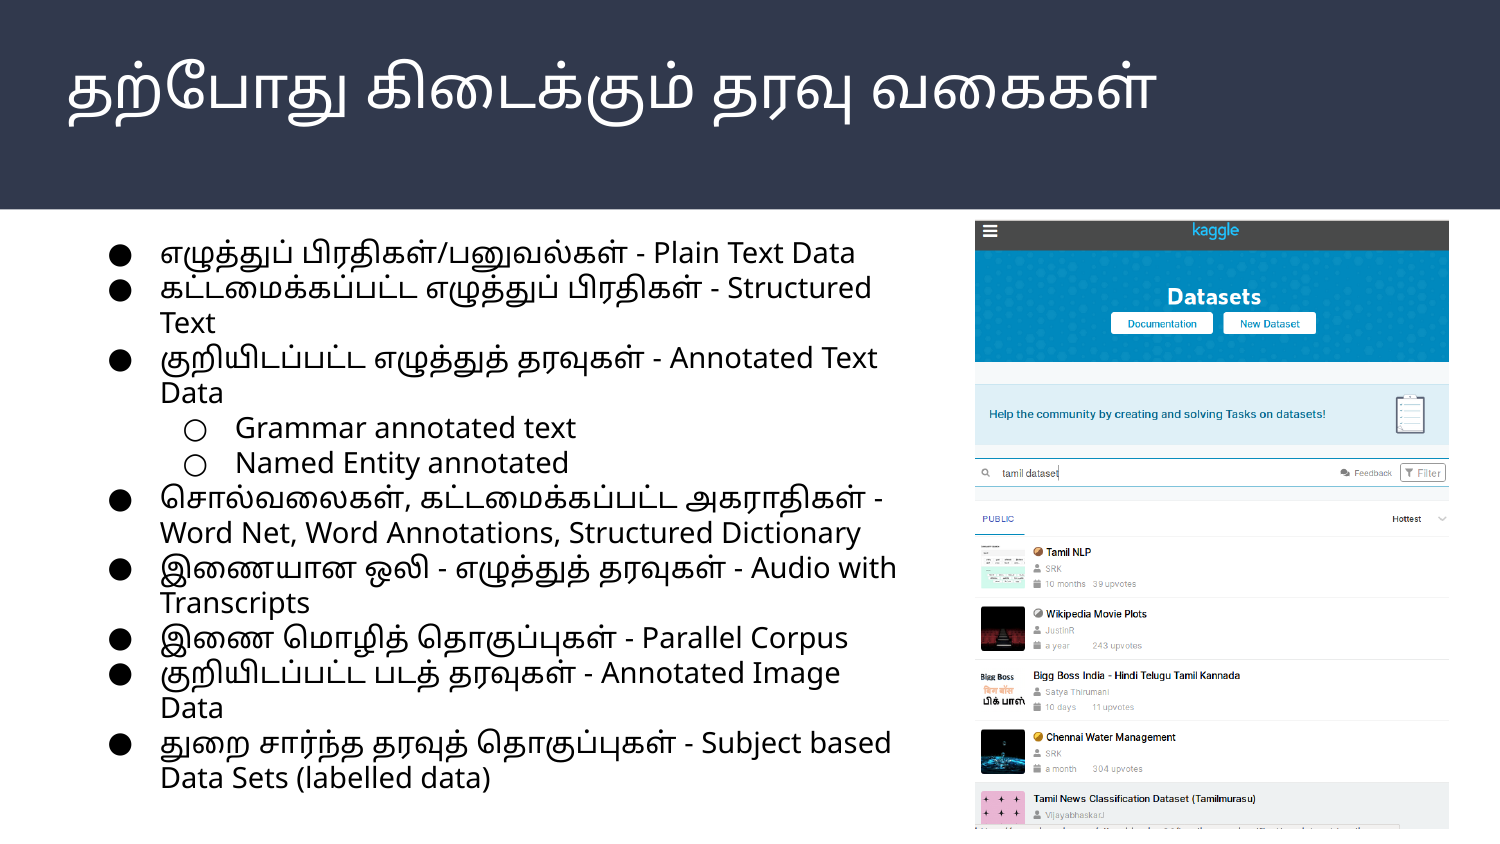

# தற்போது கிடைக்கும் தரவு வகைகள்
எழுத்துப் பிரதிகள்/பனுவல்கள் - Plain Text Data
கட்டமைக்கப்பட்ட எழுத்துப் பிரதிகள் - Structured Text
குறியிடப்பட்ட எழுத்துத் தரவுகள் - Annotated Text Data
Grammar annotated text
Named Entity annotated
சொல்வலைகள், கட்டமைக்கப்பட்ட அகராதிகள் - Word Net, Word Annotations, Structured Dictionary
இணையான ஒலி - எழுத்துத் தரவுகள் - Audio with Transcripts
இணை மொழித் தொகுப்புகள் - Parallel Corpus
குறியிடப்பட்ட படத் தரவுகள் - Annotated Image Data
துறை சார்ந்த தரவுத் தொகுப்புகள் - Subject based Data Sets (labelled data)